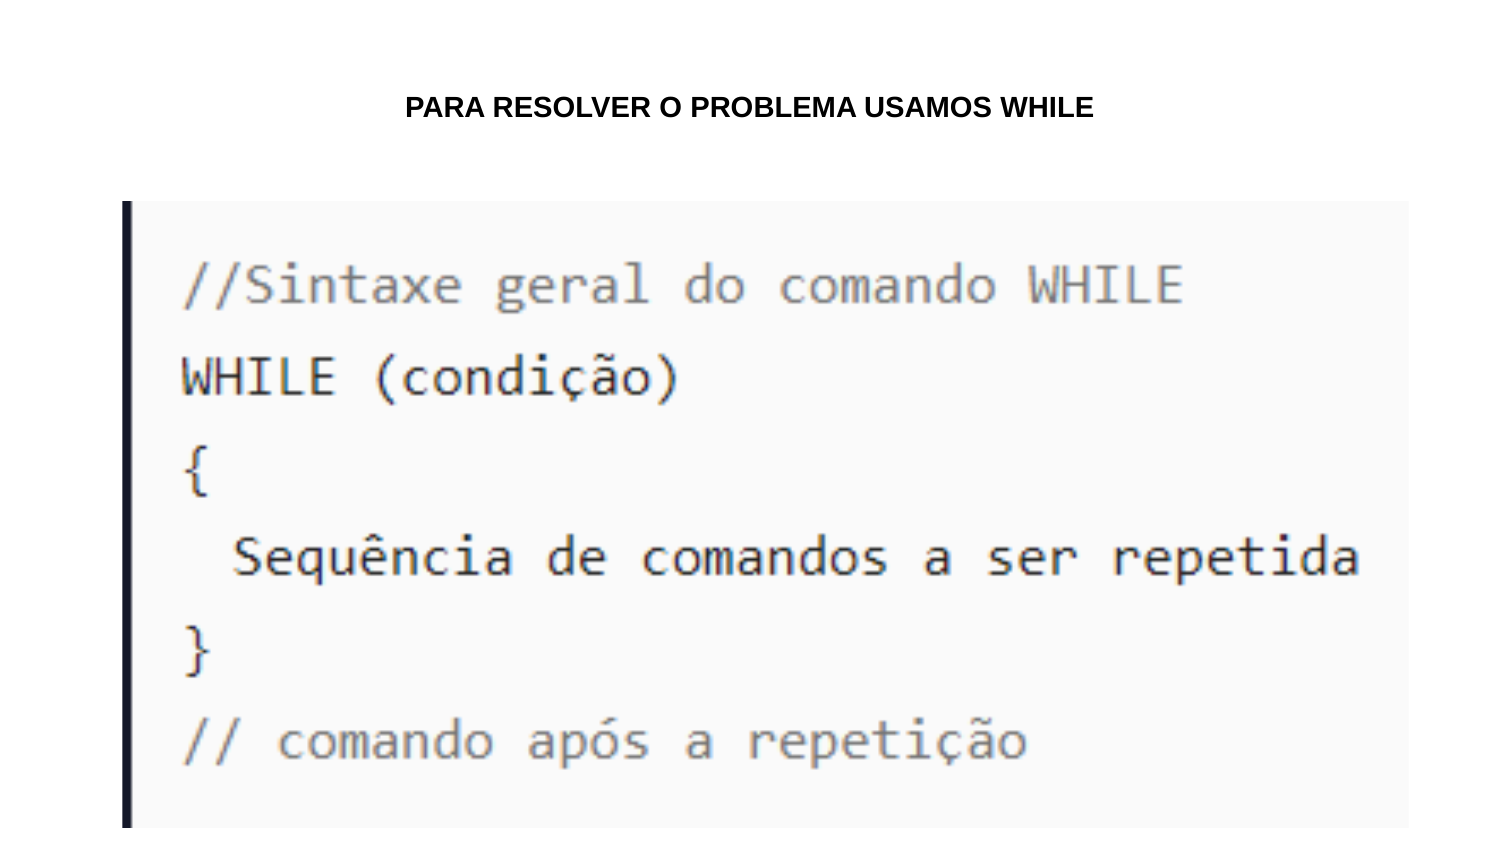

# PARA RESOLVER O PROBLEMA USAMOS WHILE